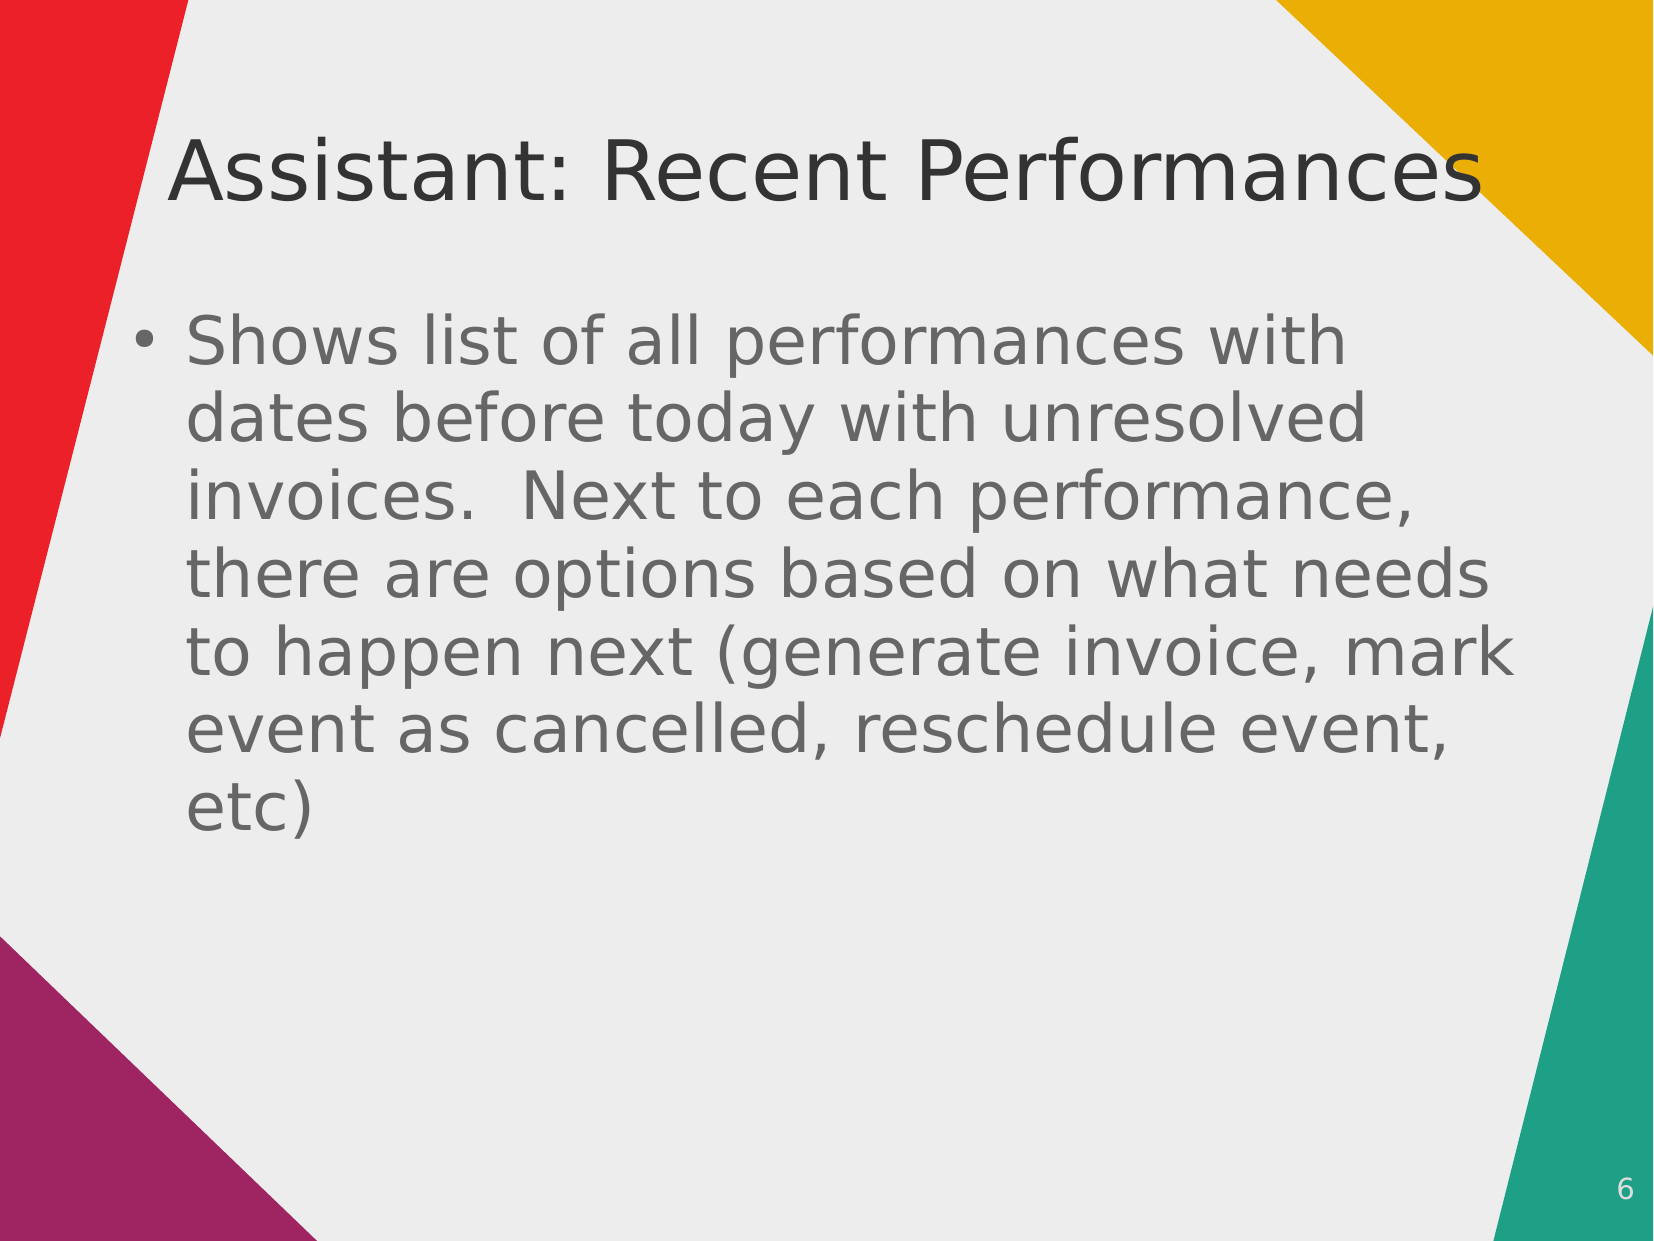

# Assistant: Recent Performances
Shows list of all performances with dates before today with unresolved invoices. Next to each performance, there are options based on what needs to happen next (generate invoice, mark event as cancelled, reschedule event, etc)
6